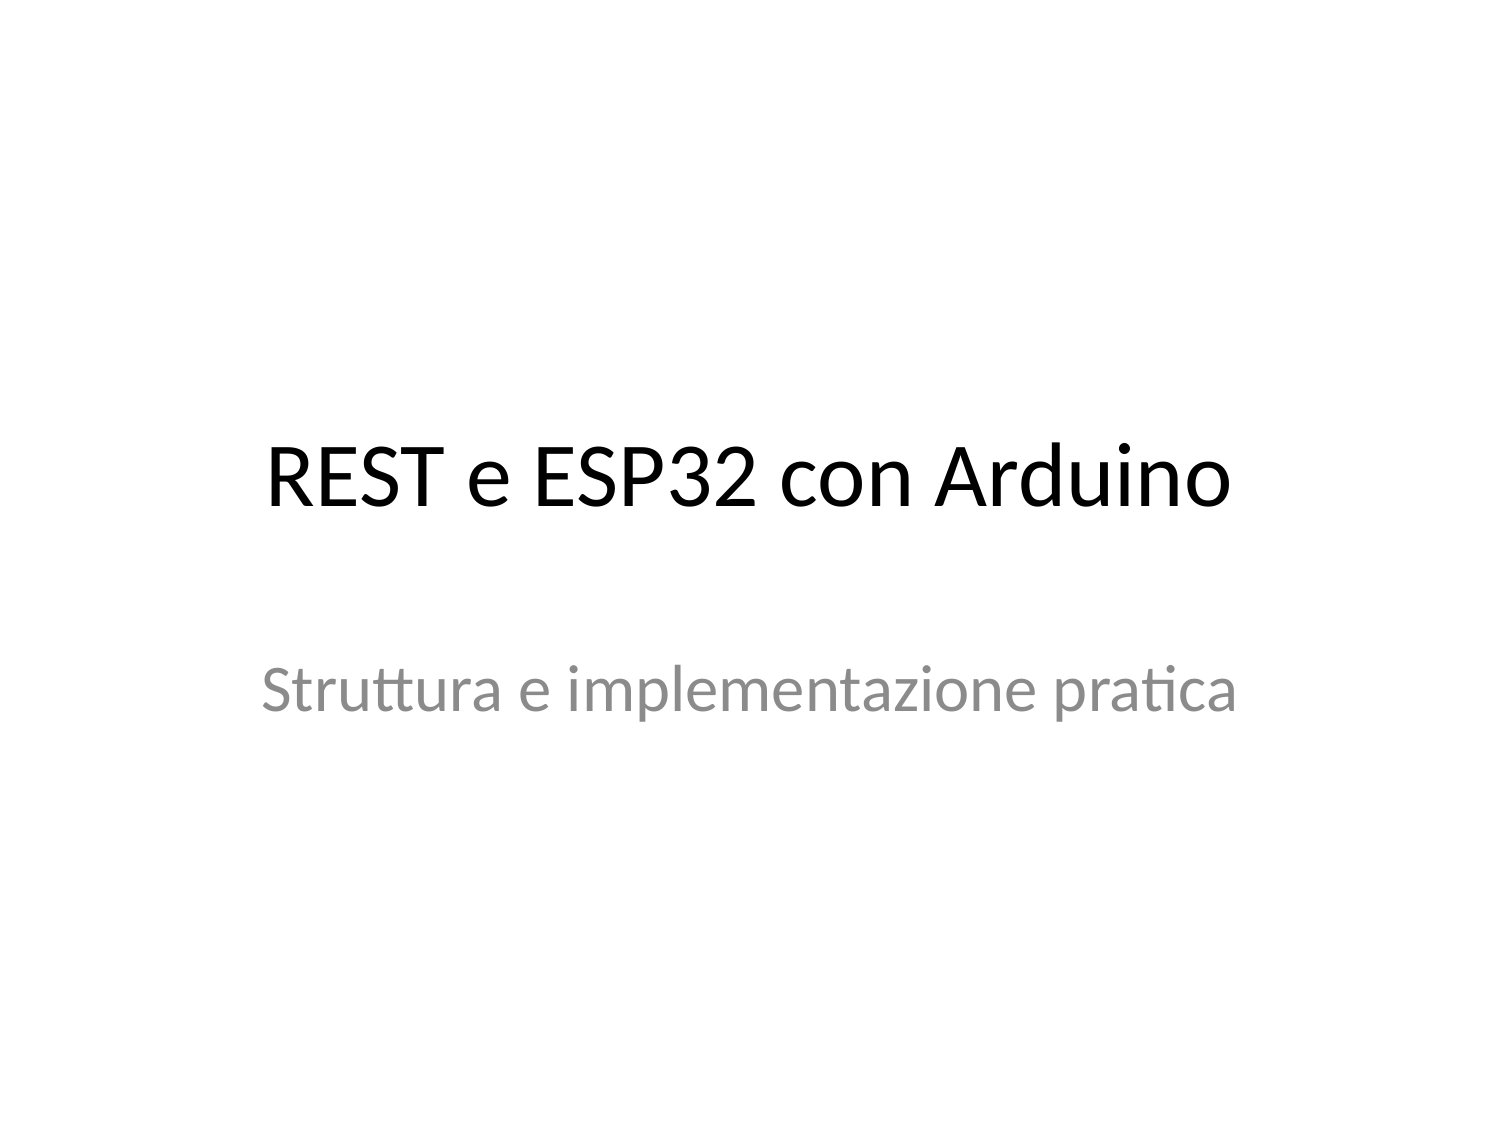

# REST e ESP32 con Arduino
Struttura e implementazione pratica